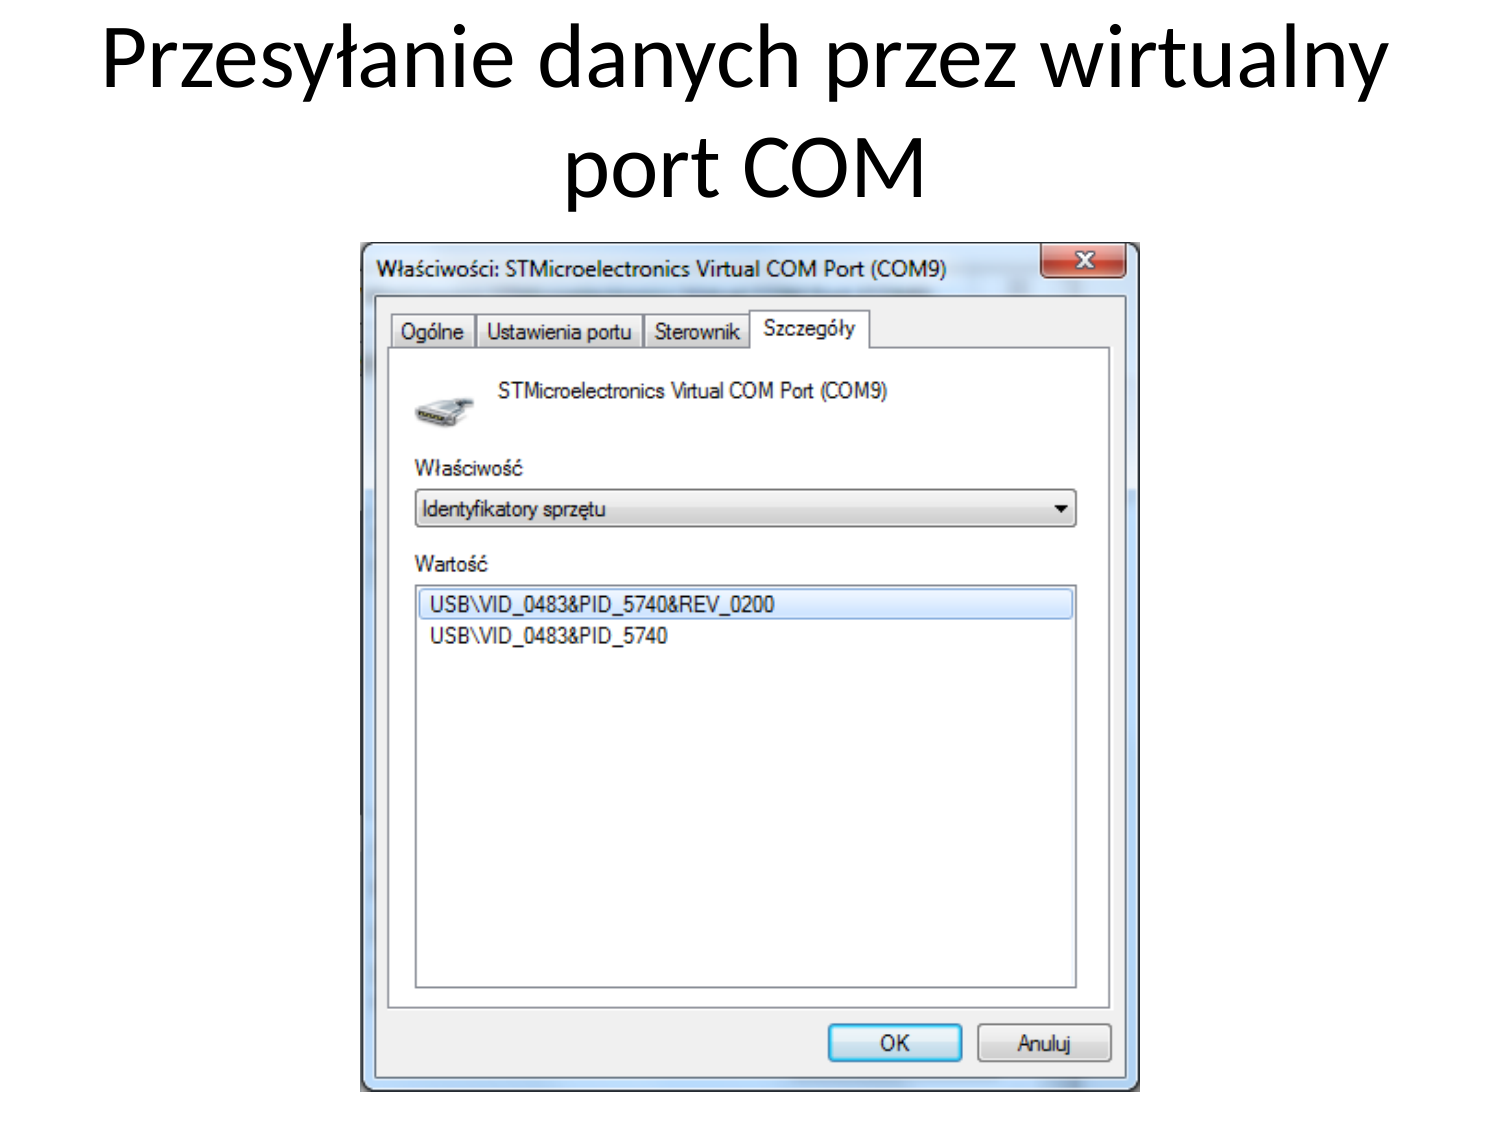

# Przesyłanie danych przez wirtualny port COM